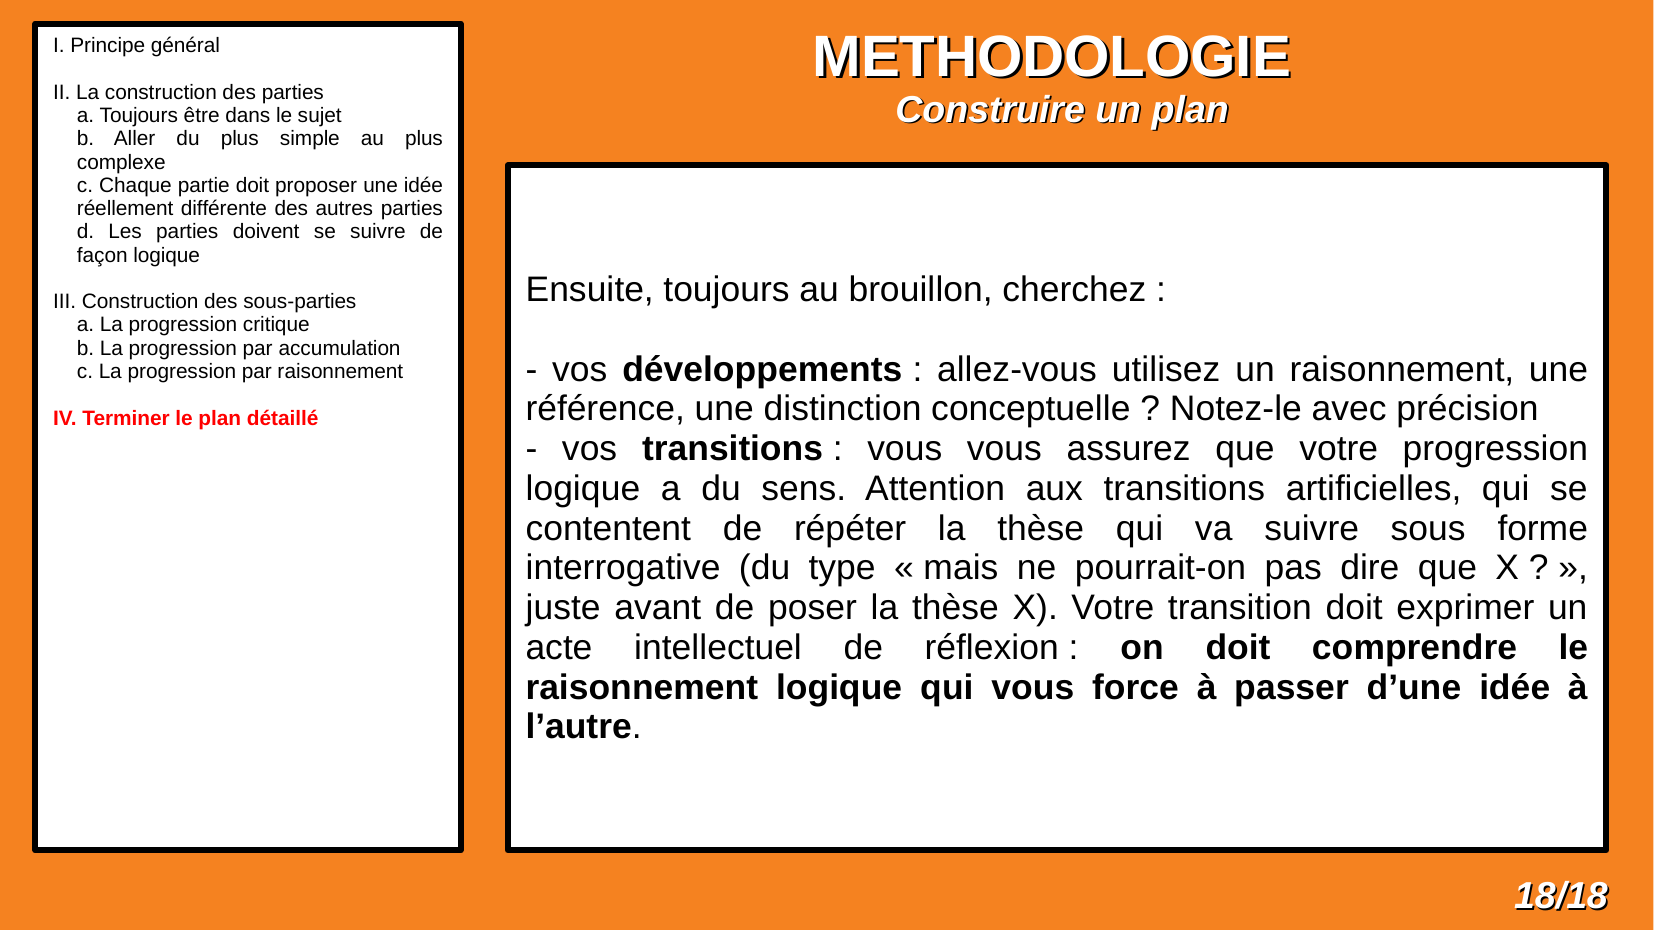

METHODOLOGIE
 Construire un plan
I. Principe général
II. La construction des parties
a. Toujours être dans le sujet
b. Aller du plus simple au plus complexe
c. Chaque partie doit proposer une idée réellement différente des autres parties
d. Les parties doivent se suivre de façon logique
III. Construction des sous-parties
a. La progression critique
b. La progression par accumulation
c. La progression par raisonnement
IV. Terminer le plan détaillé
Ensuite, toujours au brouillon, cherchez :
- vos développements : allez-vous utilisez un raisonnement, une référence, une distinction conceptuelle ? Notez-le avec précision
- vos transitions : vous vous assurez que votre progression logique a du sens. Attention aux transitions artificielles, qui se contentent de répéter la thèse qui va suivre sous forme interrogative (du type « mais ne pourrait-on pas dire que X ? », juste avant de poser la thèse X). Votre transition doit exprimer un acte intellectuel de réflexion : on doit comprendre le raisonnement logique qui vous force à passer d’une idée à l’autre.